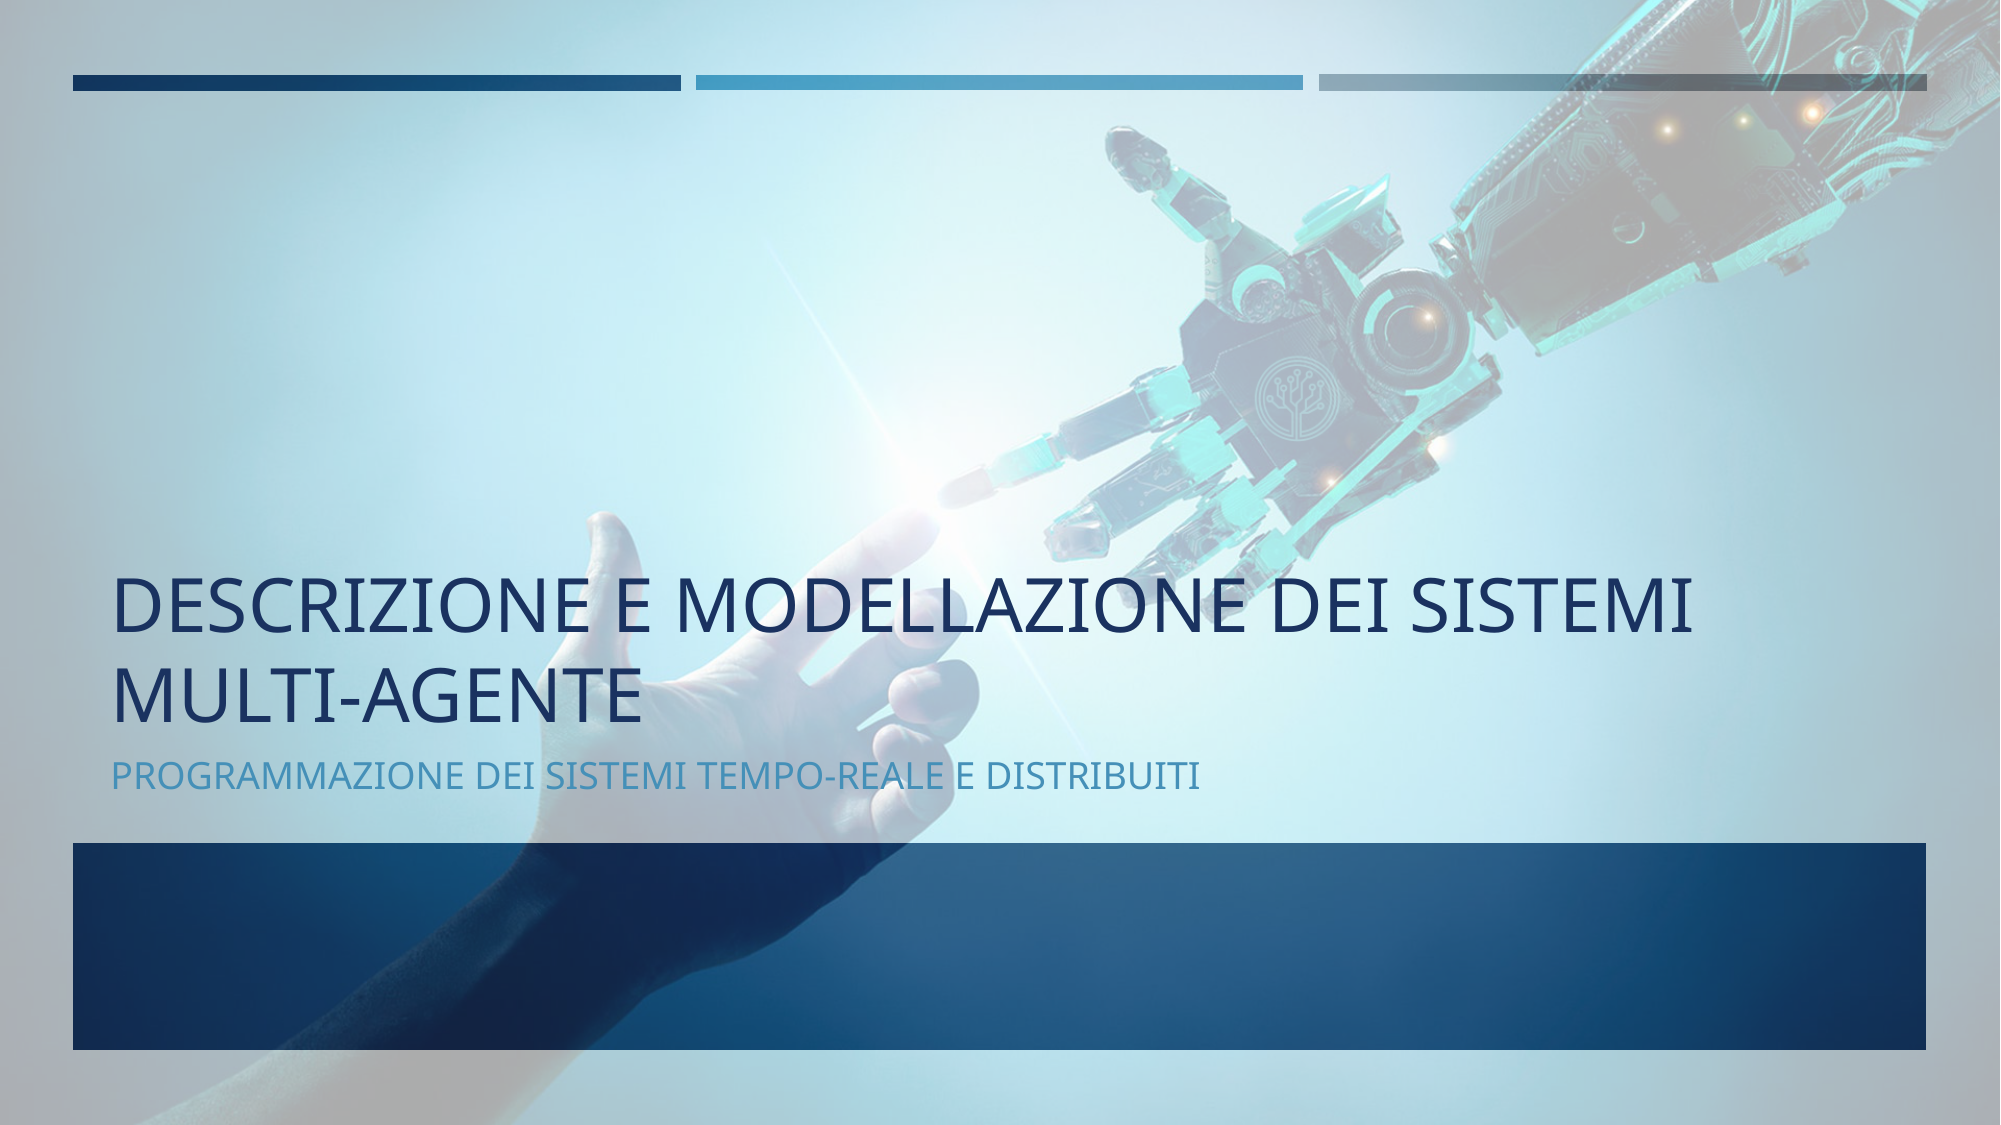

# Descrizione e modellazione dei sistemi multi-agente
programmazione dei sistemi tempo-reale e distribuiti